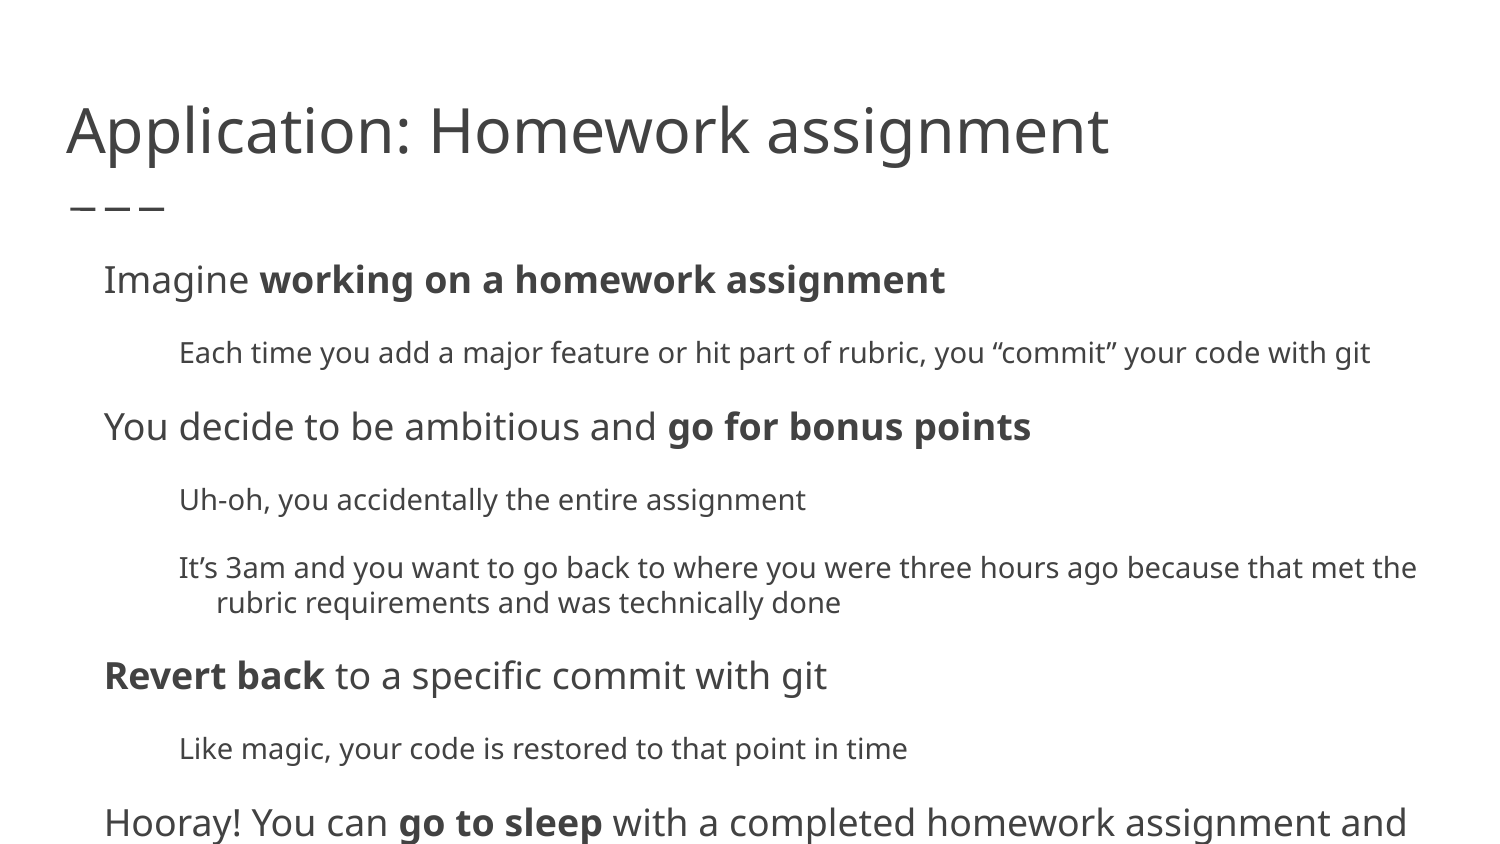

# Application: Homework assignment
Imagine working on a homework assignment
Each time you add a major feature or hit part of rubric, you “commit” your code with git
You decide to be ambitious and go for bonus points
Uh-oh, you accidentally the entire assignment
It’s 3am and you want to go back to where you were three hours ago because that met the rubric requirements and was technically done
Revert back to a specific commit with git
Like magic, your code is restored to that point in time
Hooray! You can go to sleep with a completed homework assignment and secret disappointment over not getting the bonus